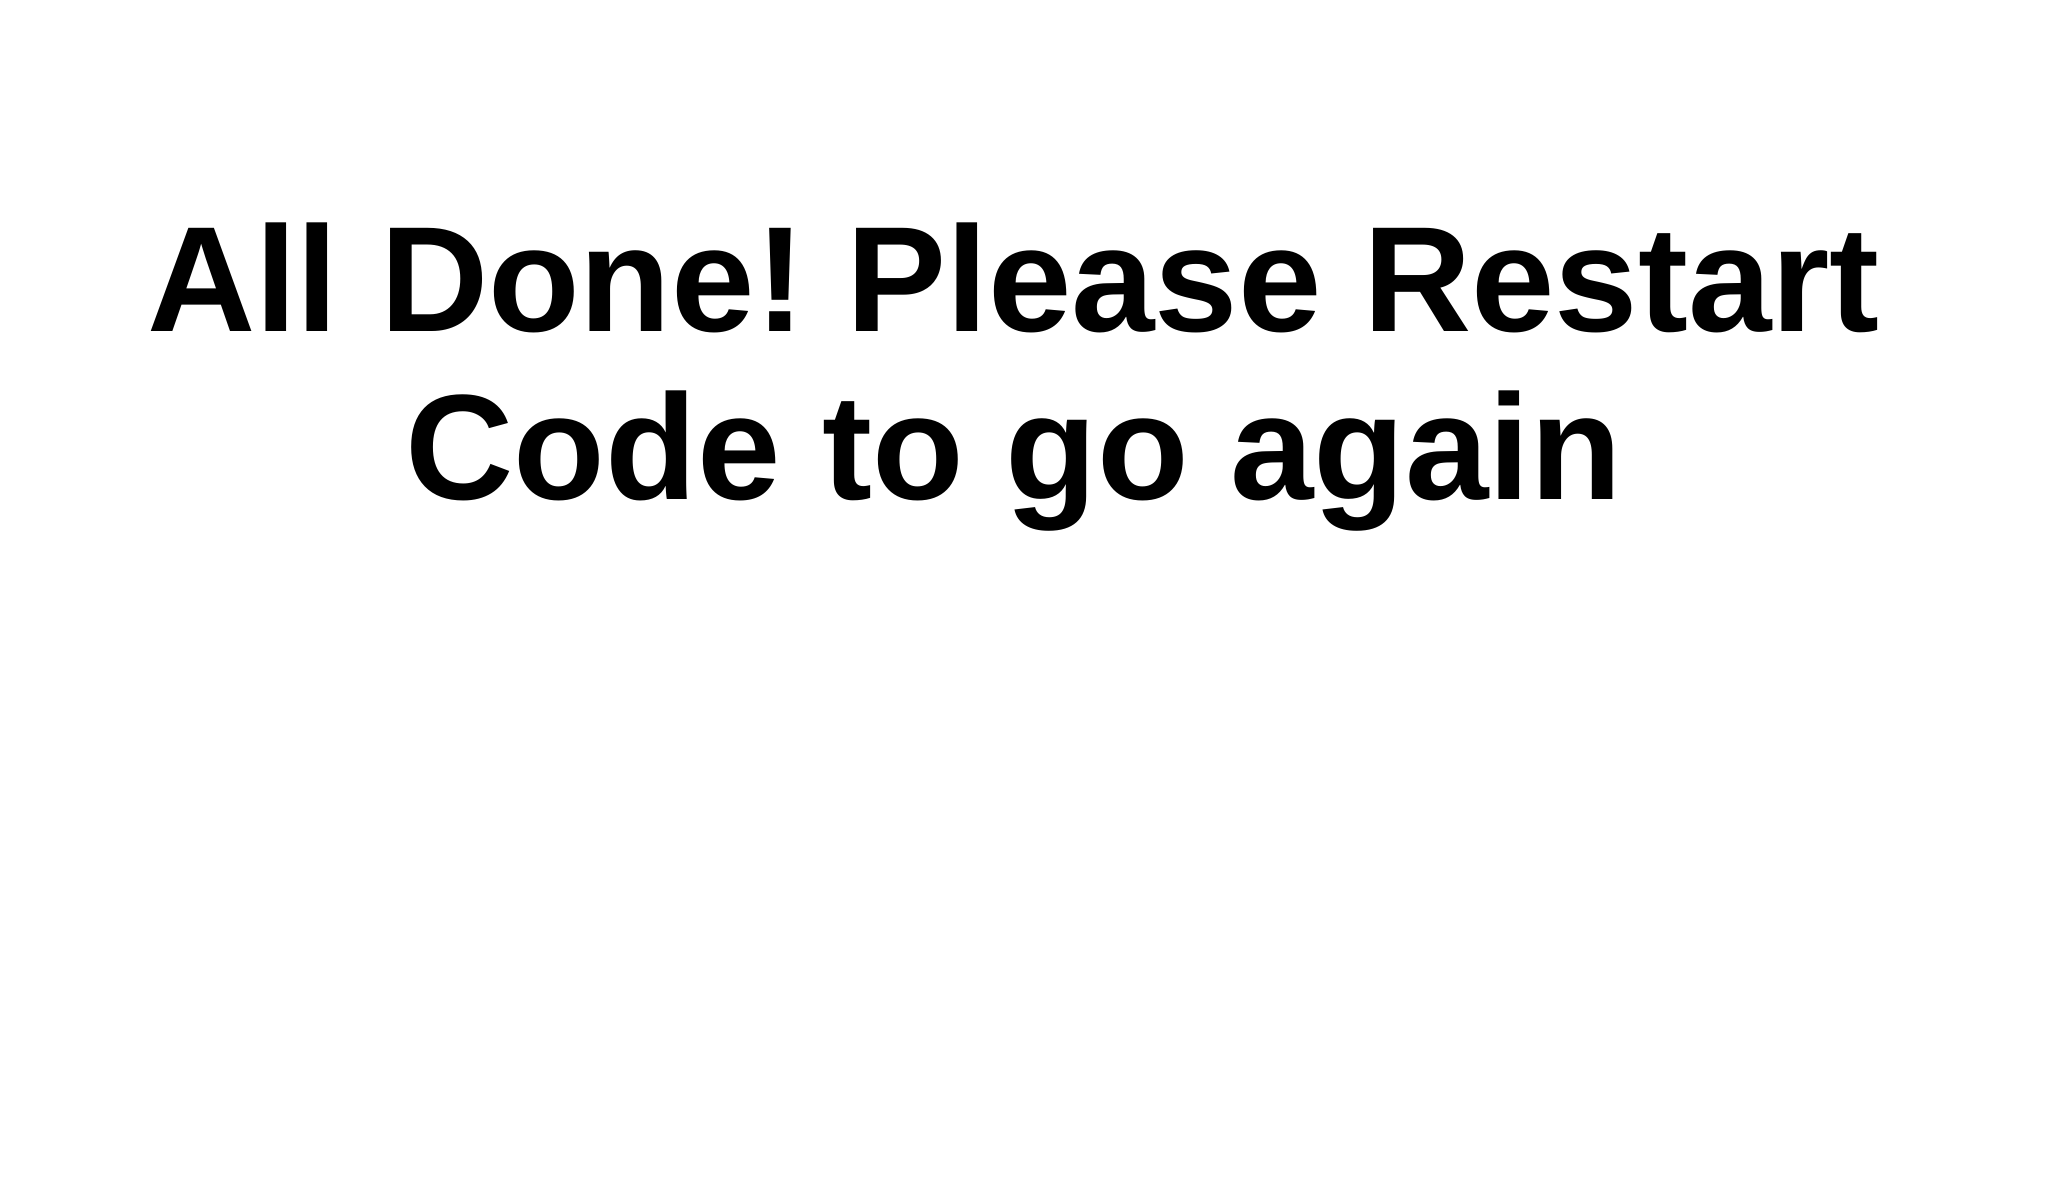

All Done! Please Restart Code to go again